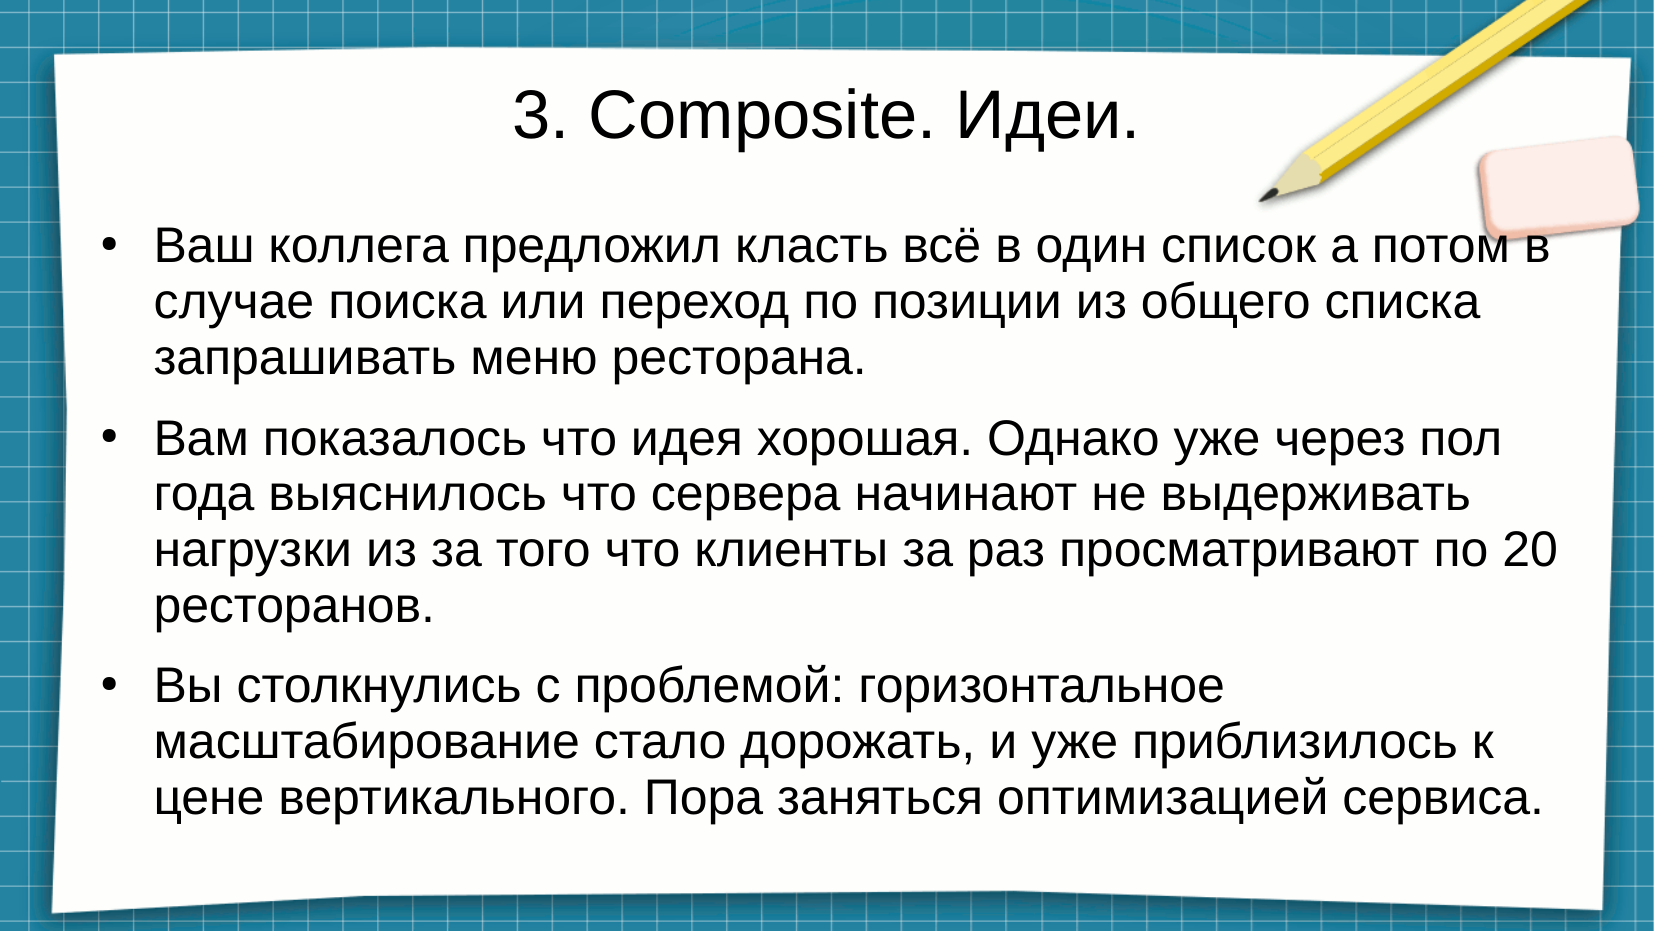

# 3. Composite. Идеи.
Ваш коллега предложил класть всё в один список а потом в случае поиска или переход по позиции из общего списка запрашивать меню ресторана.
Вам показалось что идея хорошая. Однако уже через пол года выяснилось что сервера начинают не выдерживать нагрузки из за того что клиенты за раз просматривают по 20 ресторанов.
Вы столкнулись с проблемой: горизонтальное масштабирование стало дорожать, и уже приблизилось к цене вертикального. Пора заняться оптимизацией сервиса.